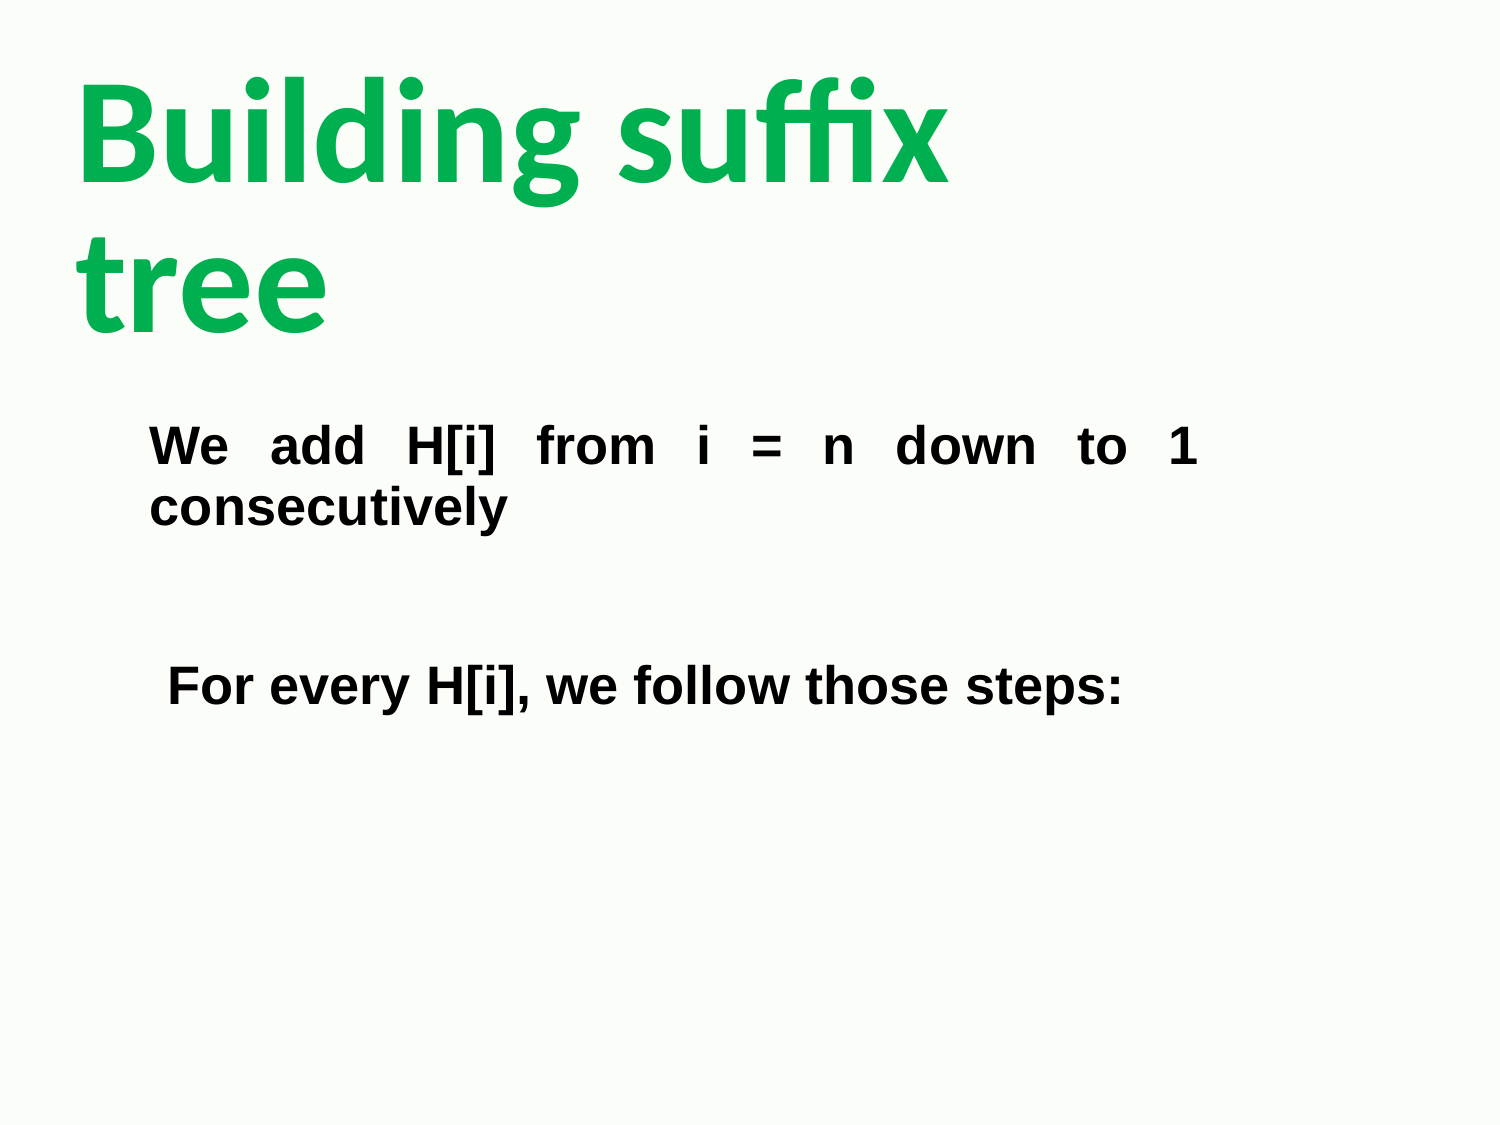

# Building suffix tree
We add H[i] from i = n down to 1 consecutively
For every H[i], we follow those steps: